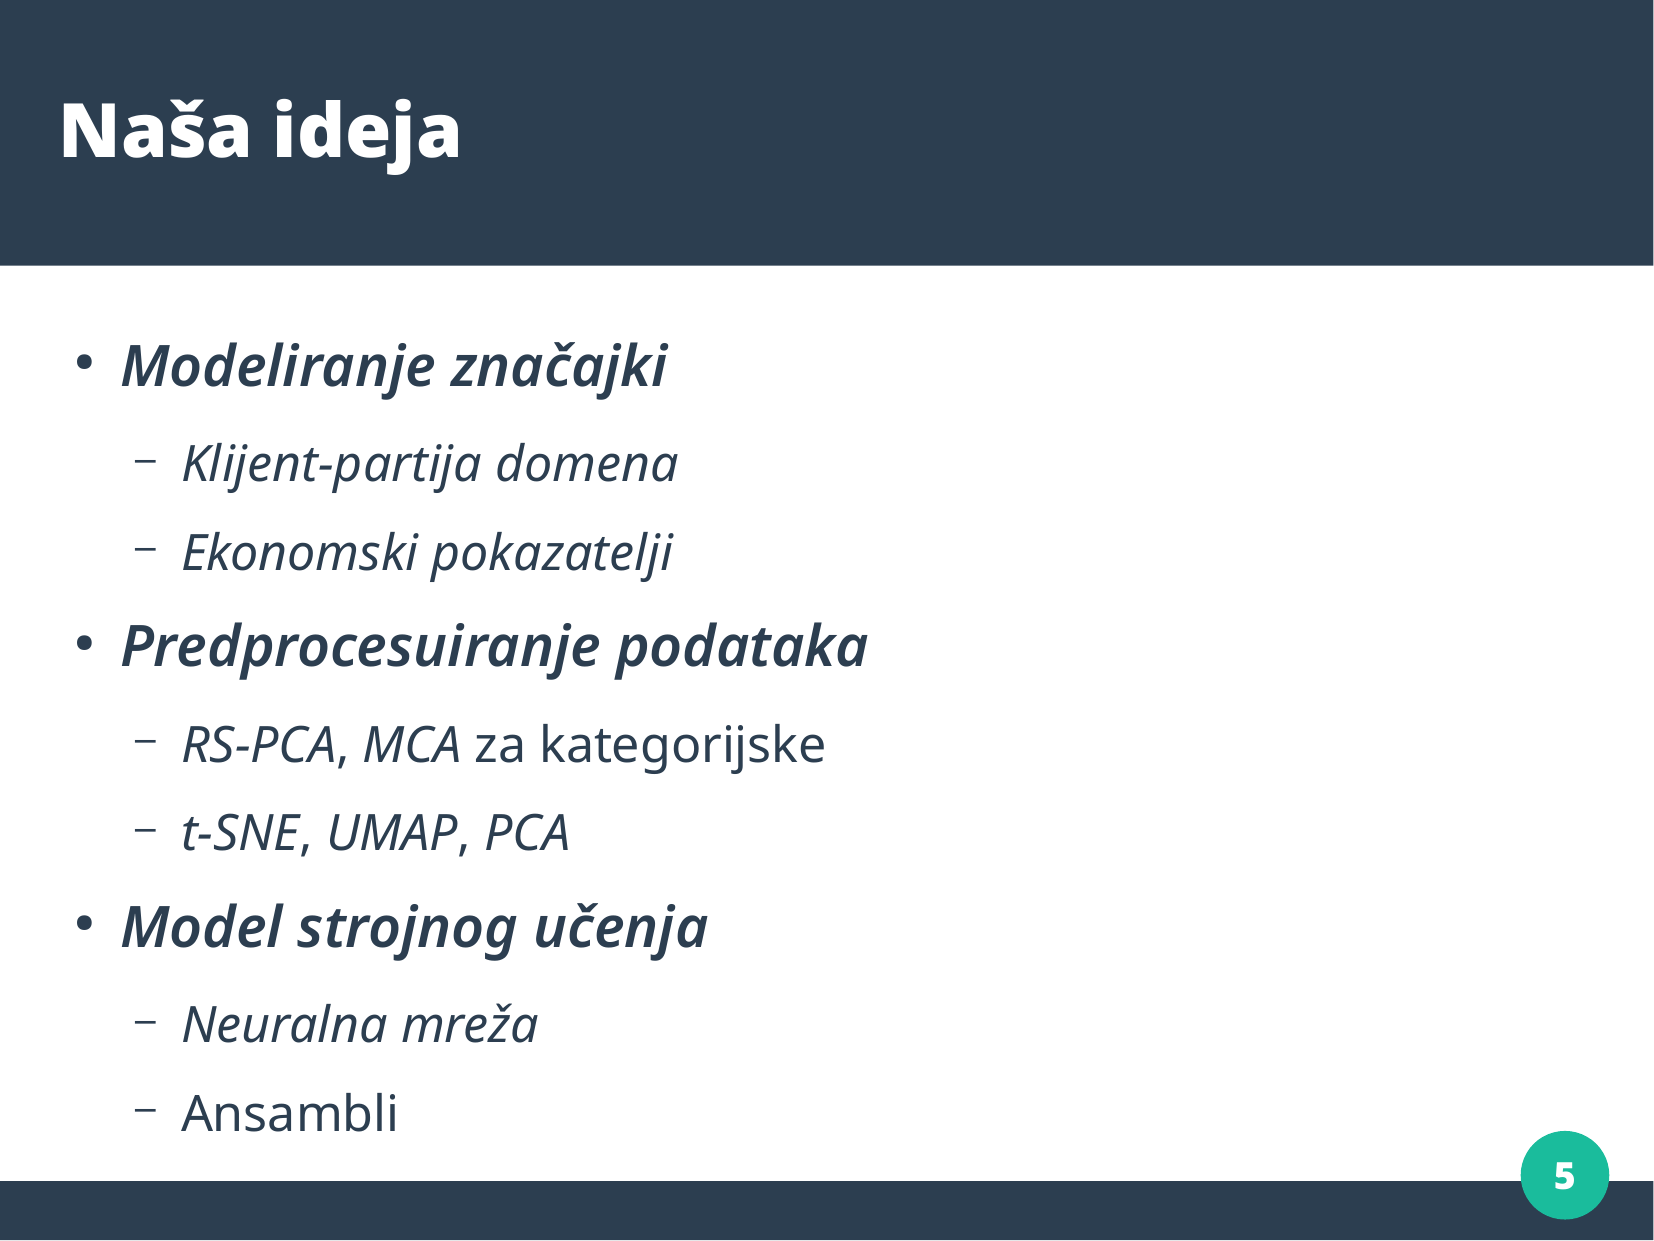

# Naša ideja
Modeliranje značajki
Klijent-partija domena
Ekonomski pokazatelji
Predprocesuiranje podataka
RS-PCA, MCA za kategorijske
t-SNE, UMAP, PCA
Model strojnog učenja
Neuralna mreža
Ansambli
5